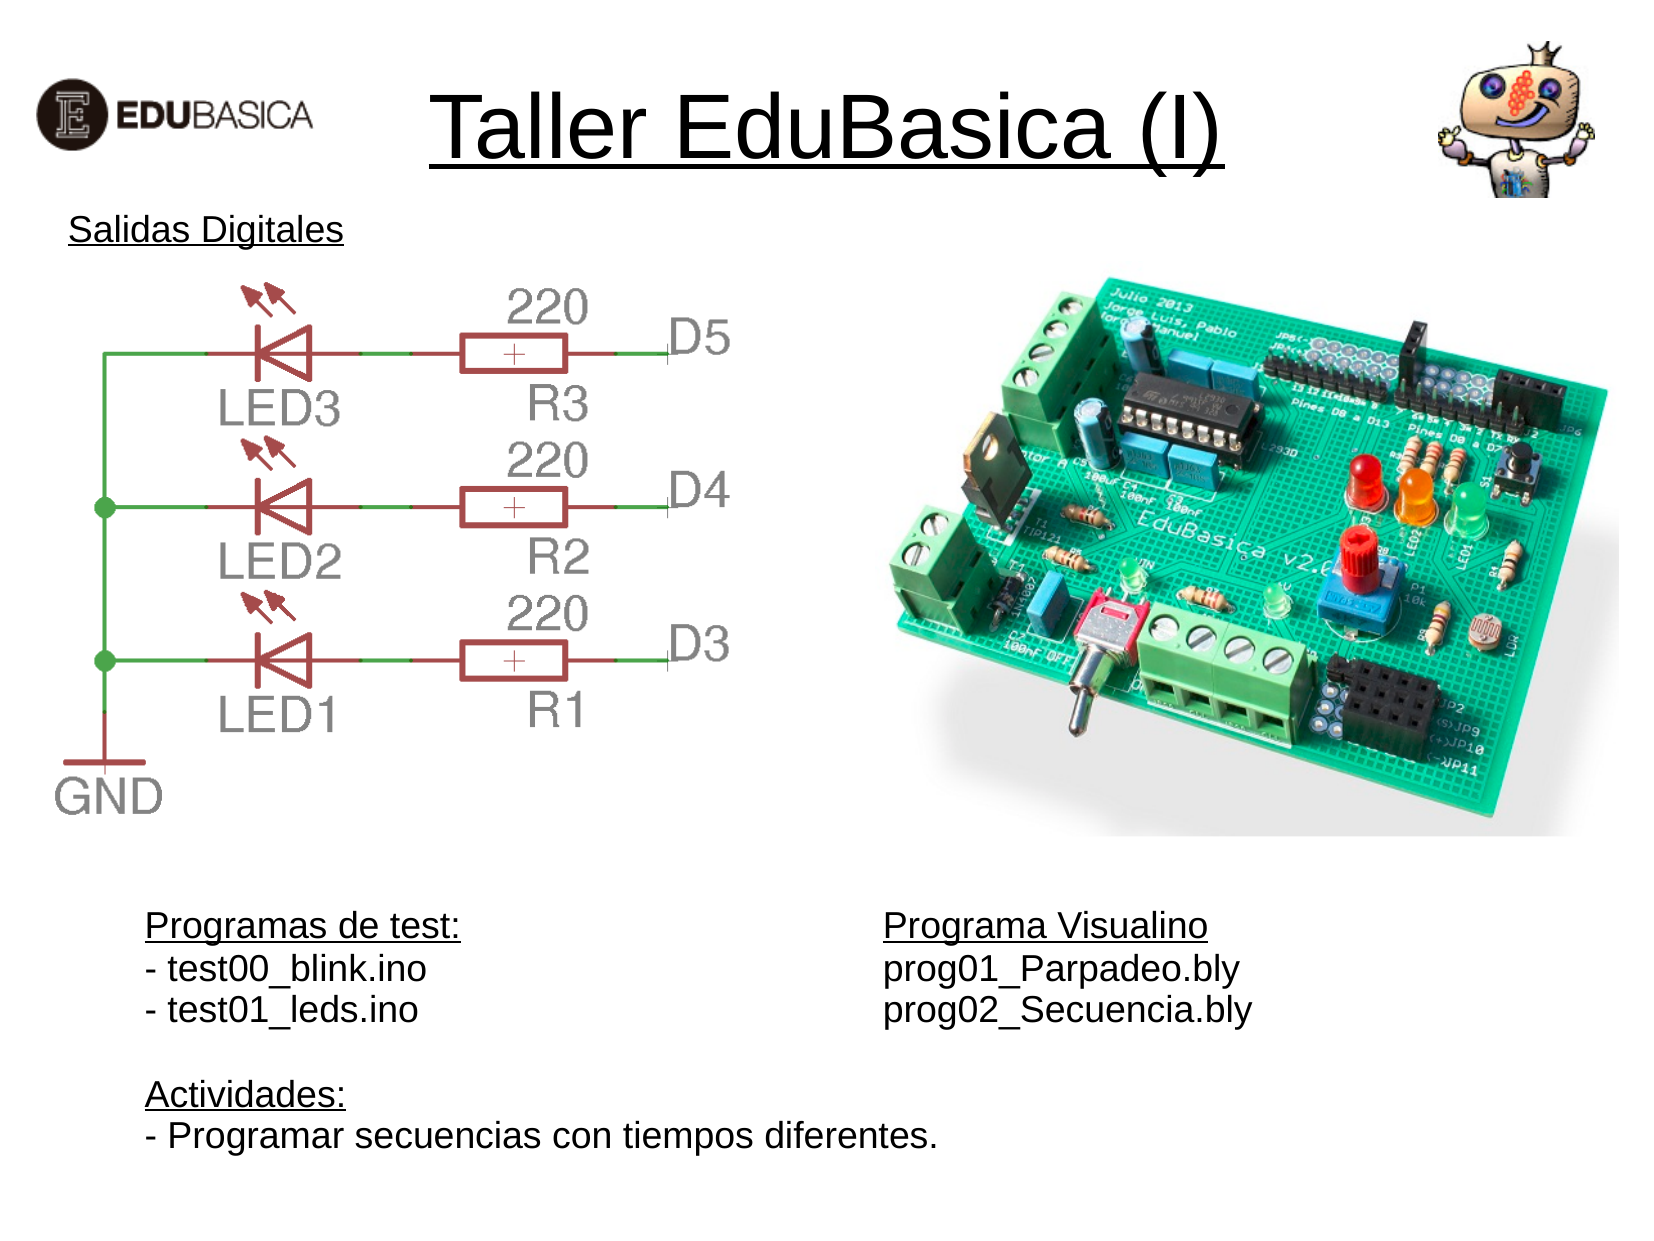

# Taller EduBasica (I)
Salidas Digitales
Programas de test:						Programa Visualino
- test00_blink.ino							prog01_Parpadeo.bly
- test01_leds.ino							prog02_Secuencia.bly
Actividades:
- Programar secuencias con tiempos diferentes.